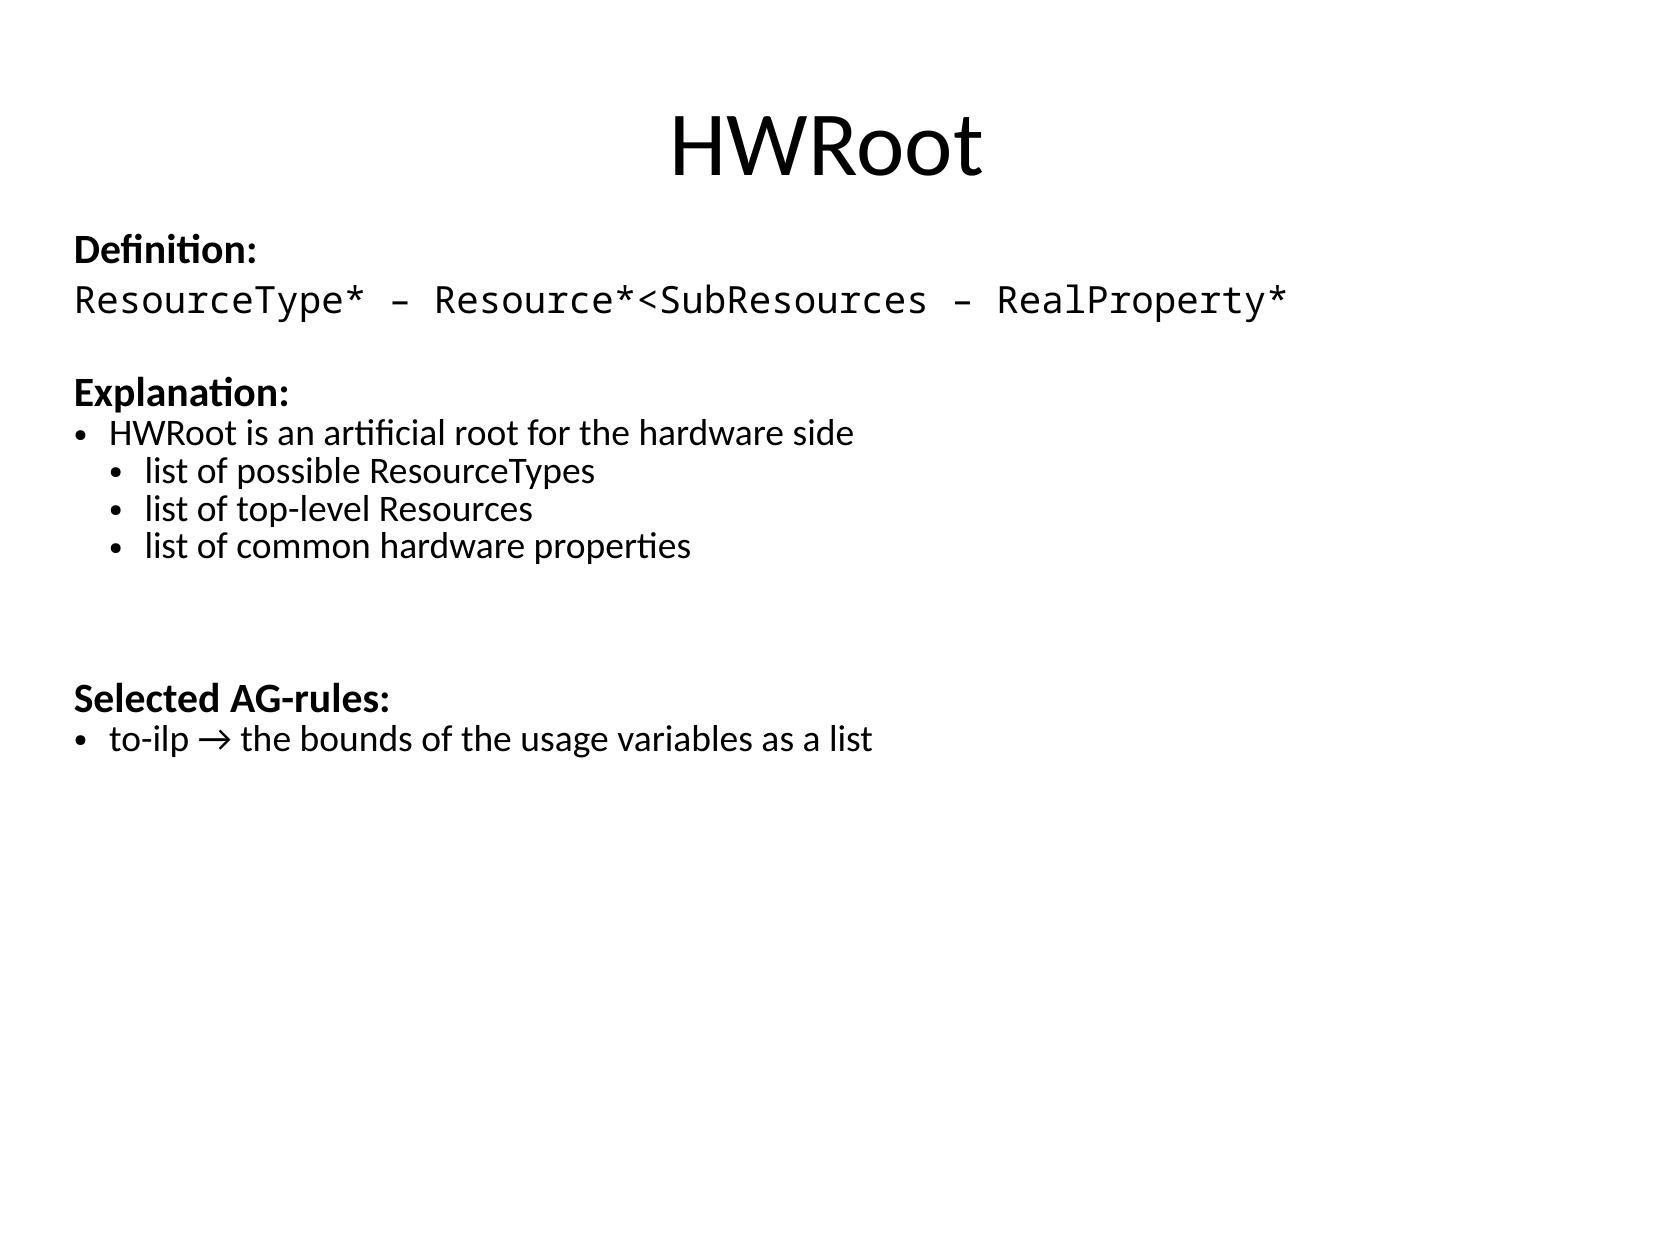

# HWRoot
Definition:
ResourceType* – Resource*<SubResources – RealProperty*
Explanation:
HWRoot is an artificial root for the hardware side
list of possible ResourceTypes
list of top-level Resources
list of common hardware properties
Selected AG-rules:
to-ilp → the bounds of the usage variables as a list